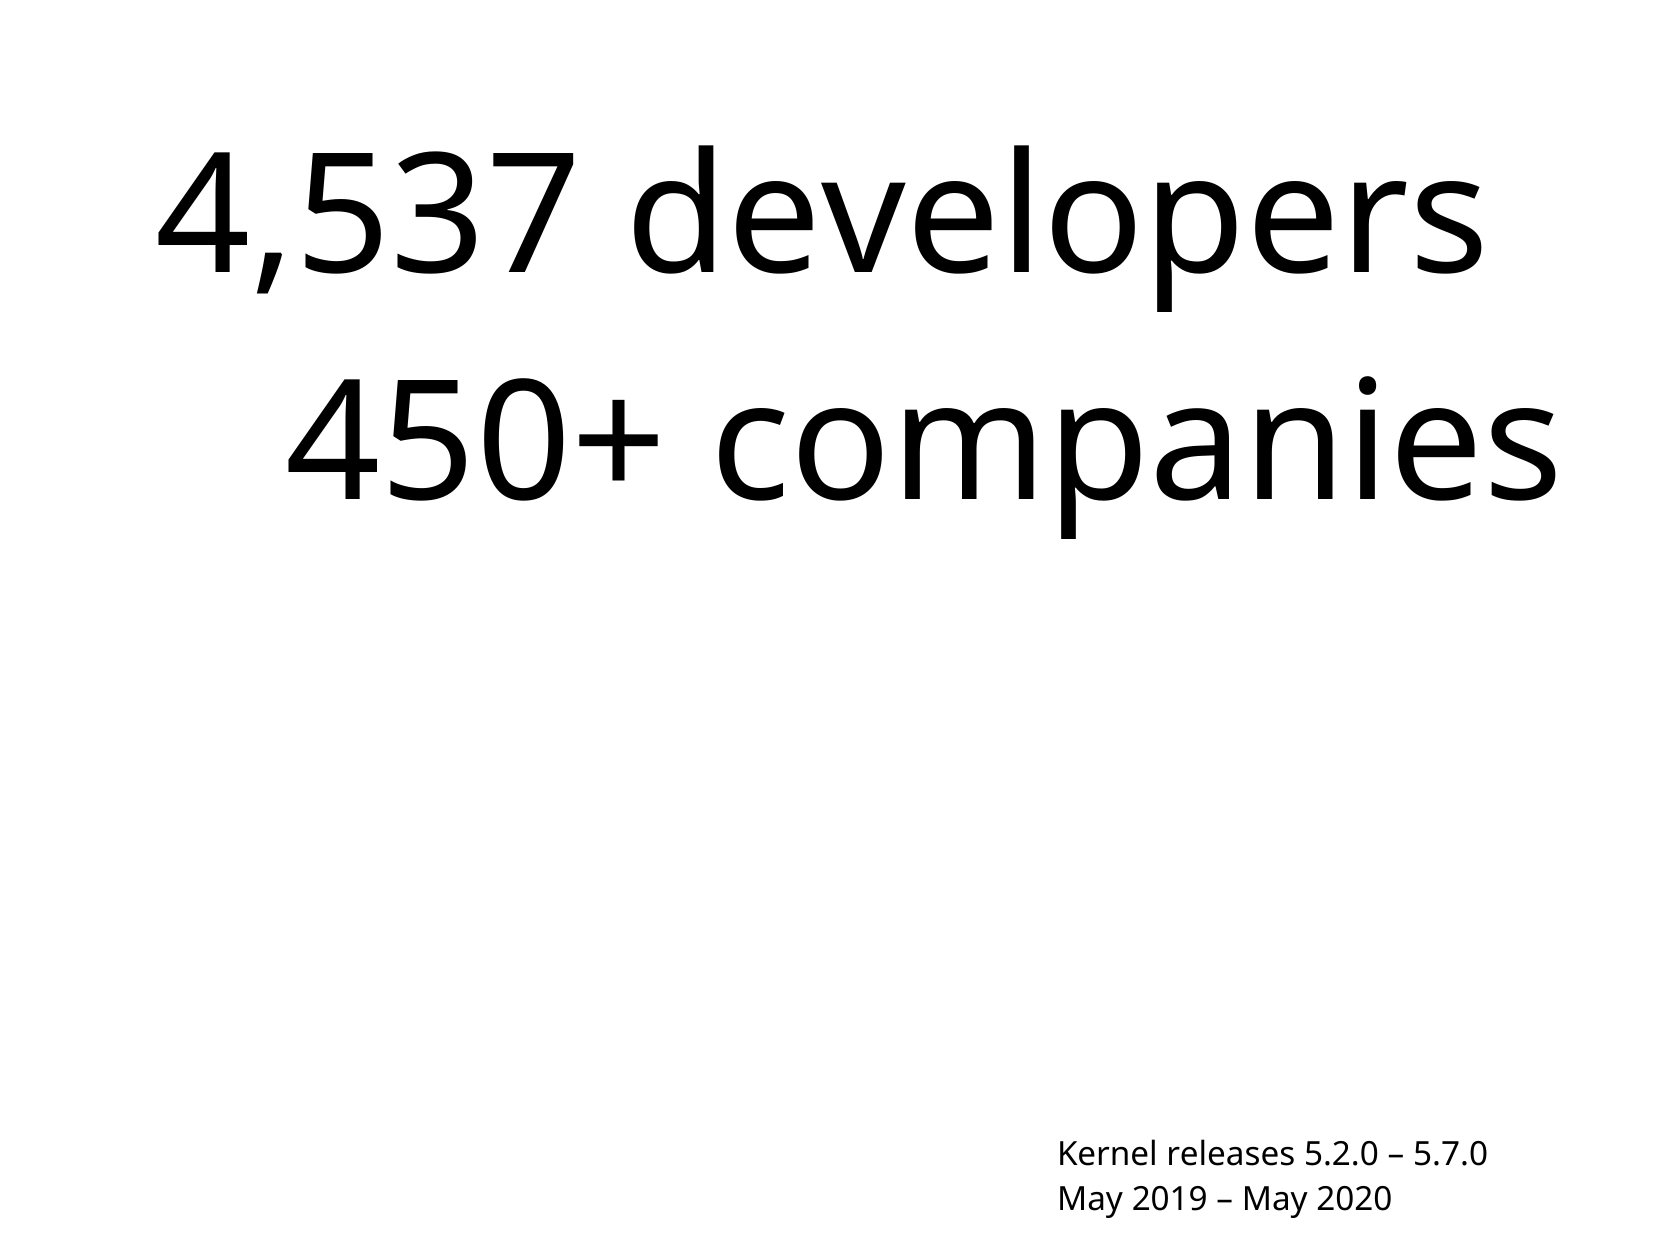

4,537 developers
 450+ companies
Kernel releases 5.2.0 – 5.7.0
May 2019 – May 2020